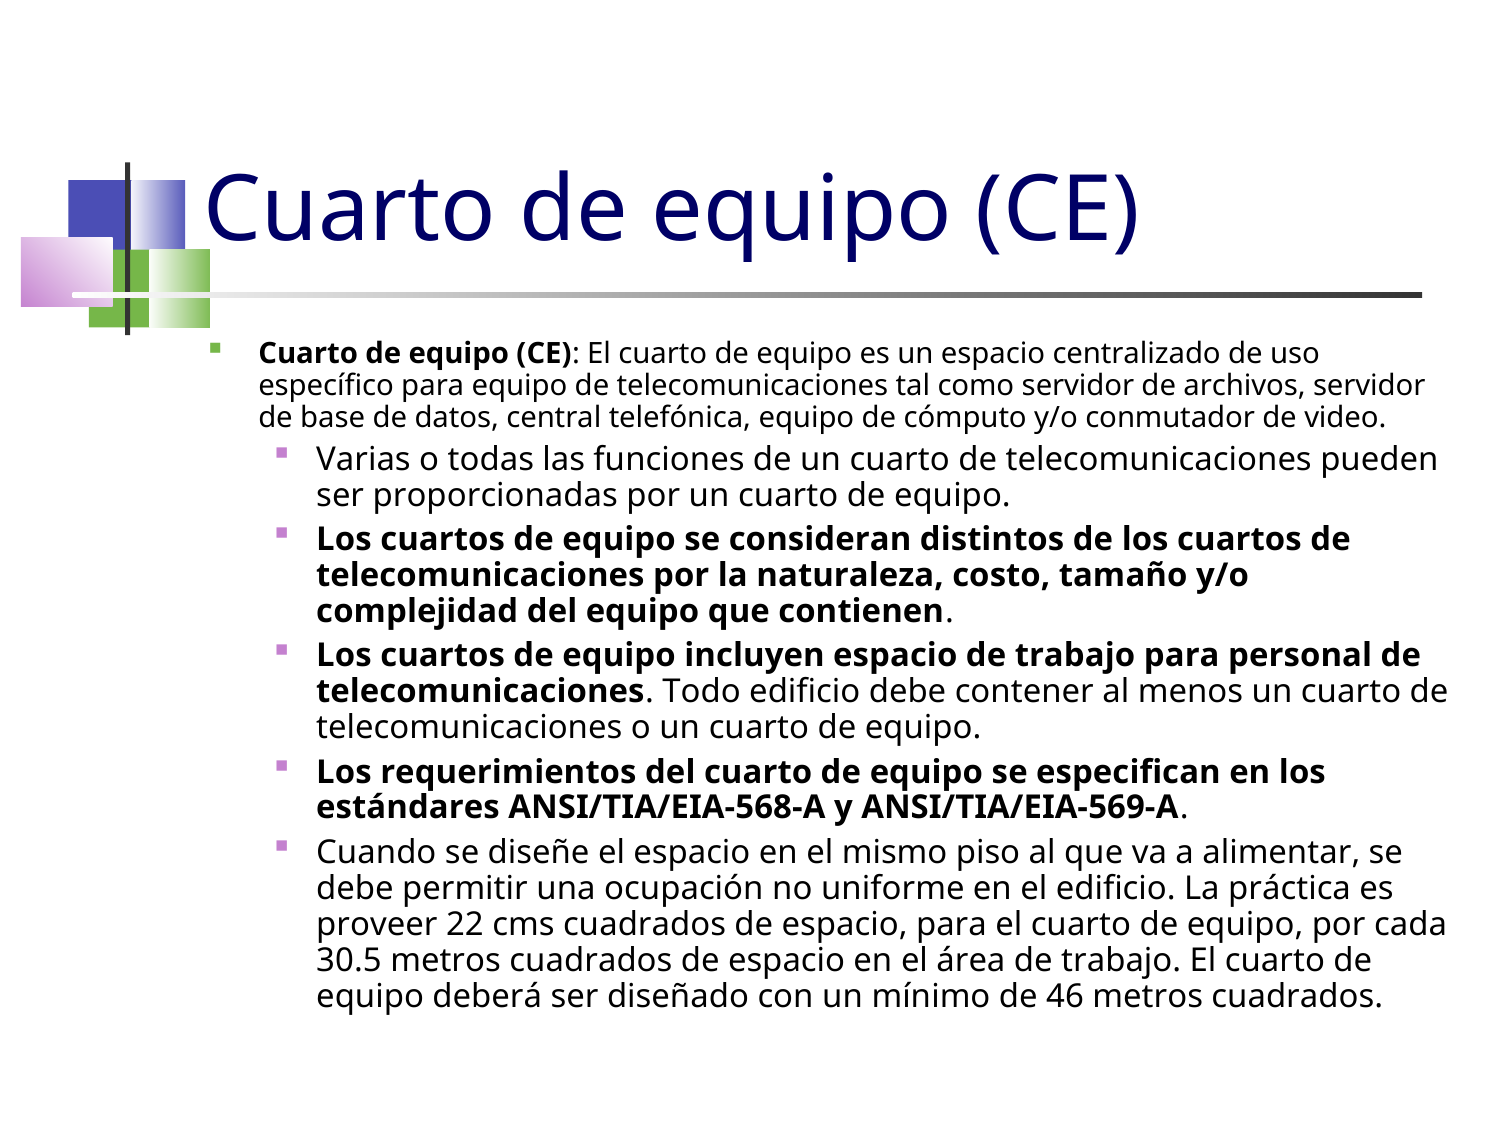

# Cuarto de equipo (CE)
Cuarto de equipo (CE): El cuarto de equipo es un espacio centralizado de uso específico para equipo de telecomunicaciones tal como servidor de archivos, servidor de base de datos, central telefónica, equipo de cómputo y/o conmutador de video.
Varias o todas las funciones de un cuarto de telecomunicaciones pueden ser proporcionadas por un cuarto de equipo.
Los cuartos de equipo se consideran distintos de los cuartos de telecomunicaciones por la naturaleza, costo, tamaño y/o complejidad del equipo que contienen.
Los cuartos de equipo incluyen espacio de trabajo para personal de telecomunicaciones. Todo edificio debe contener al menos un cuarto de telecomunicaciones o un cuarto de equipo.
Los requerimientos del cuarto de equipo se especifican en los estándares ANSI/TIA/EIA-568-A y ANSI/TIA/EIA-569-A.
Cuando se diseñe el espacio en el mismo piso al que va a alimentar, se debe permitir una ocupación no uniforme en el edificio. La práctica es proveer 22 cms cuadrados de espacio, para el cuarto de equipo, por cada 30.5 metros cuadrados de espacio en el área de trabajo. El cuarto de equipo deberá ser diseñado con un mínimo de 46 metros cuadrados.